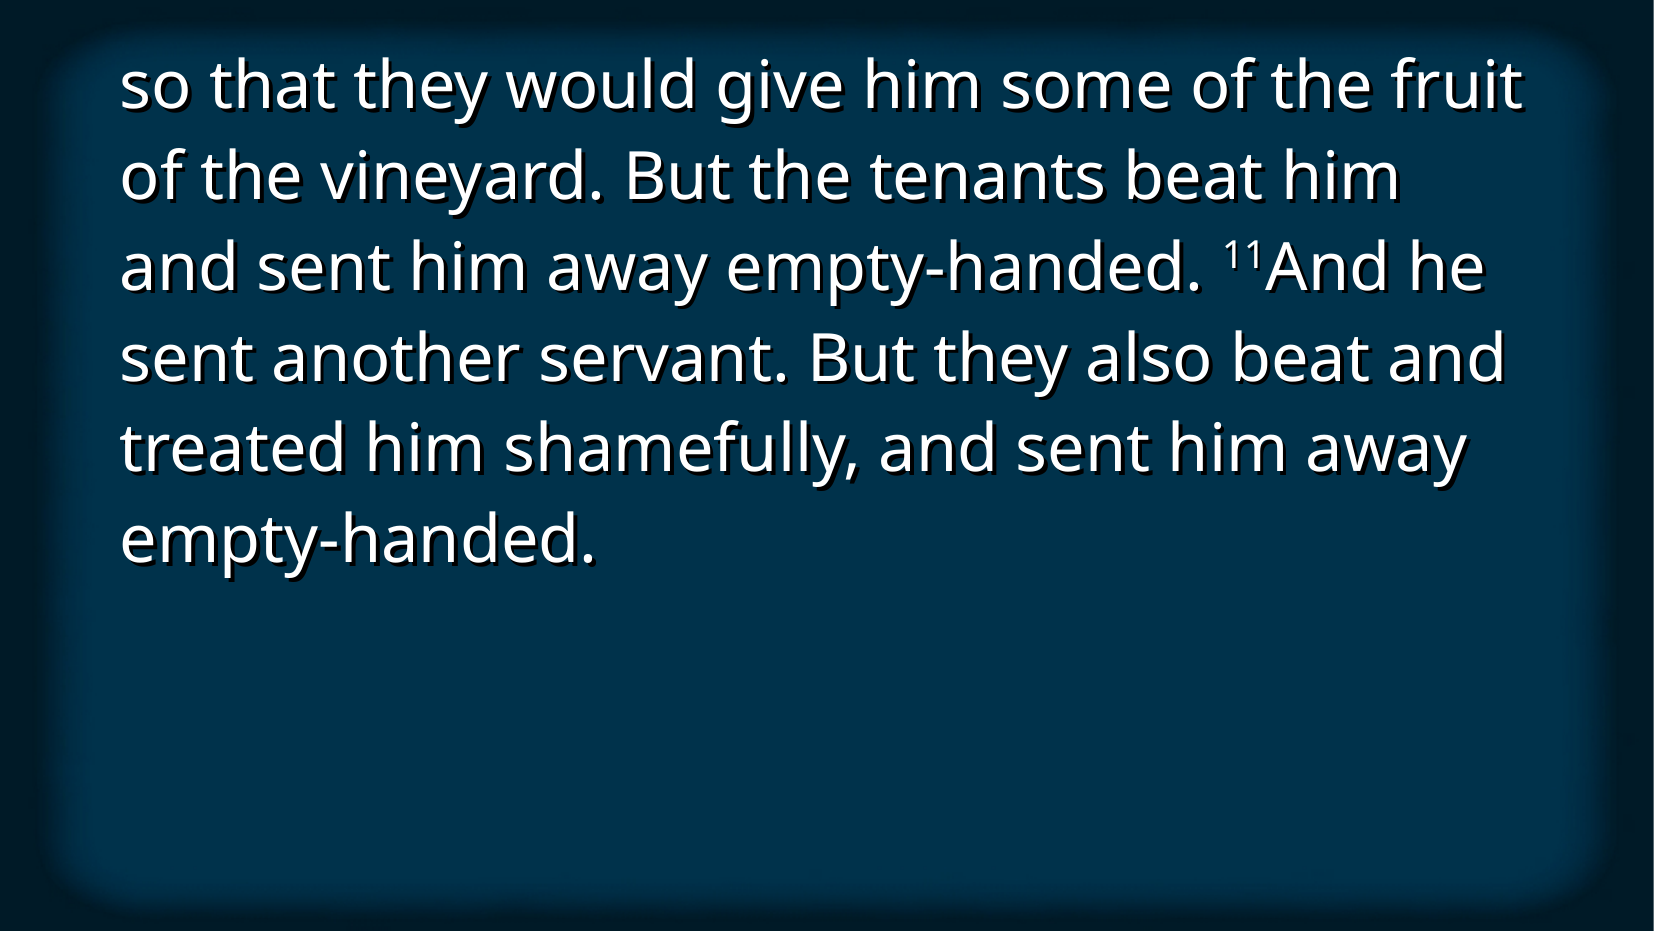

so that they would give him some of the fruit of the vineyard. But the tenants beat him and sent him away empty-handed. 11And he sent another servant. But they also beat and treated him shamefully, and sent him away empty-handed.